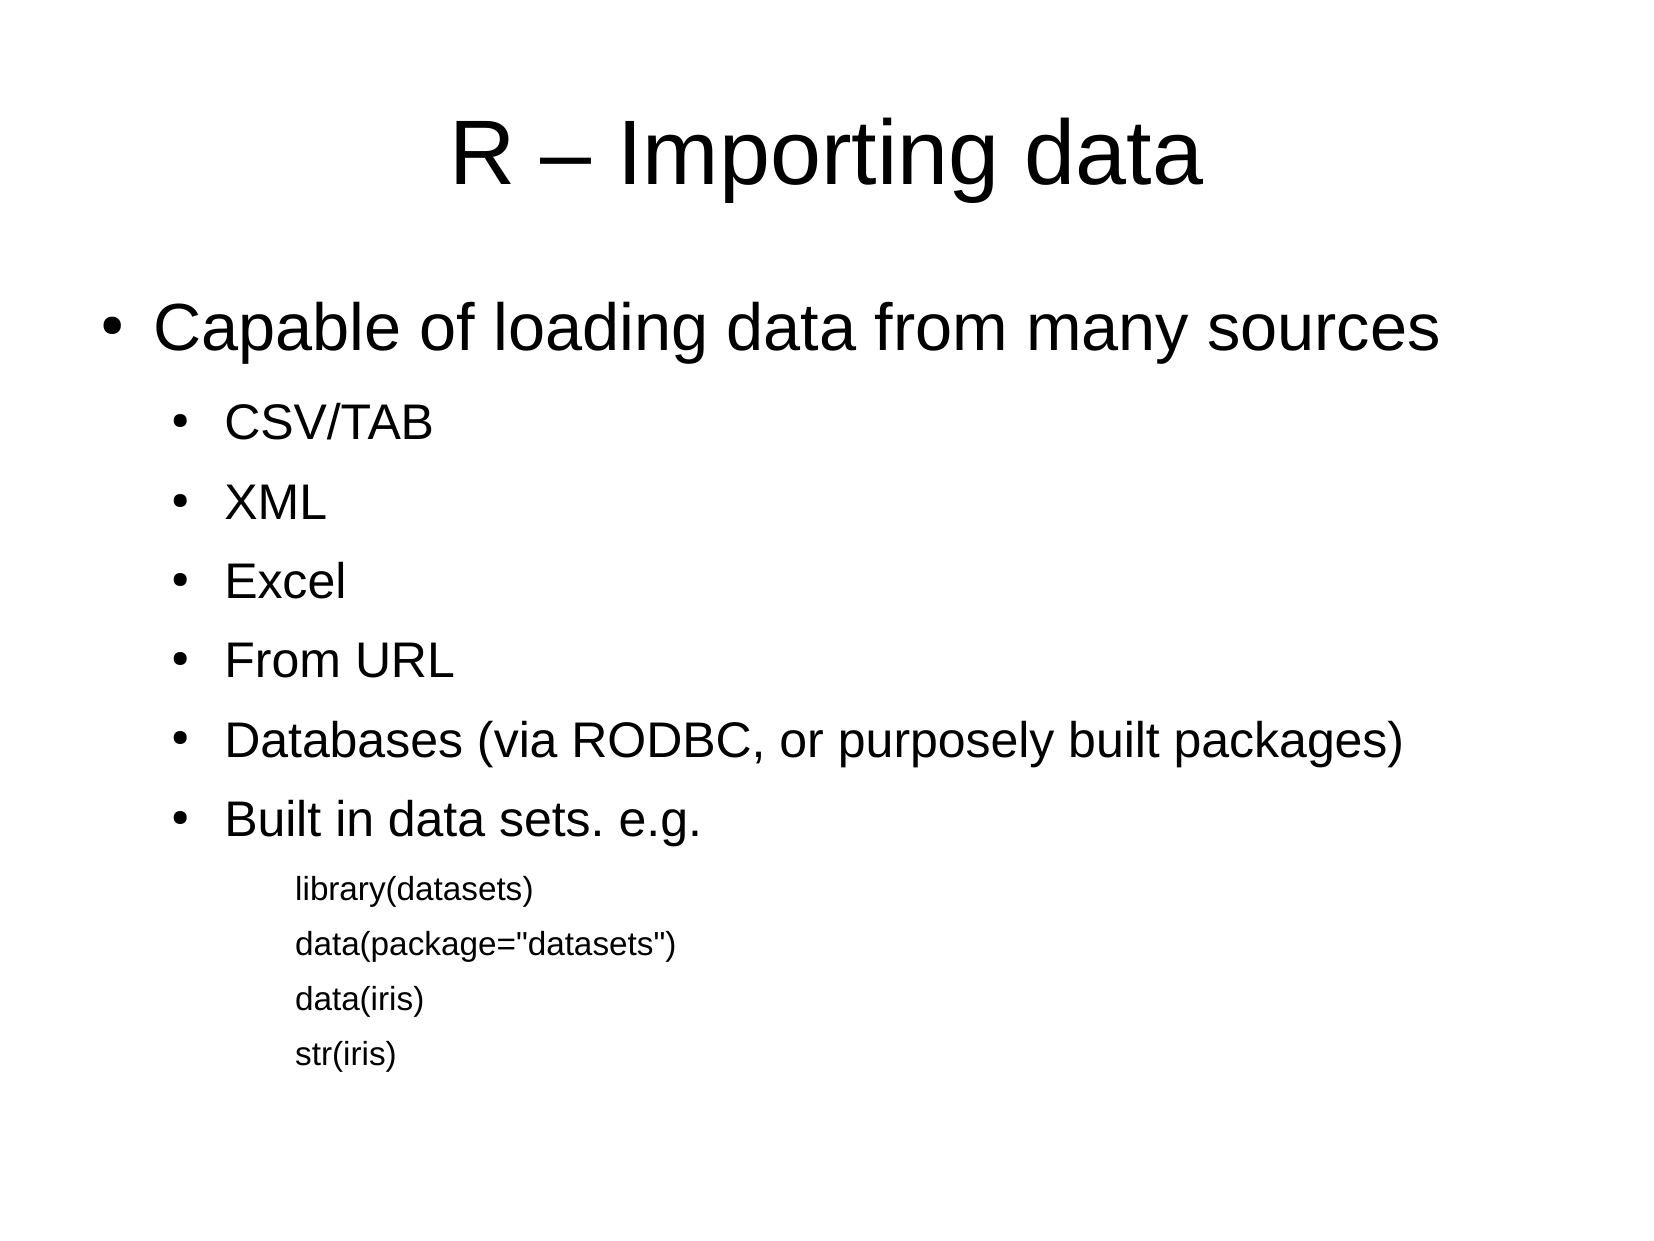

# R – Importing data
Capable of loading data from many sources
CSV/TAB
XML
Excel
From URL
Databases (via RODBC, or purposely built packages)
Built in data sets. e.g.
library(datasets)
data(package="datasets")
data(iris)
str(iris)